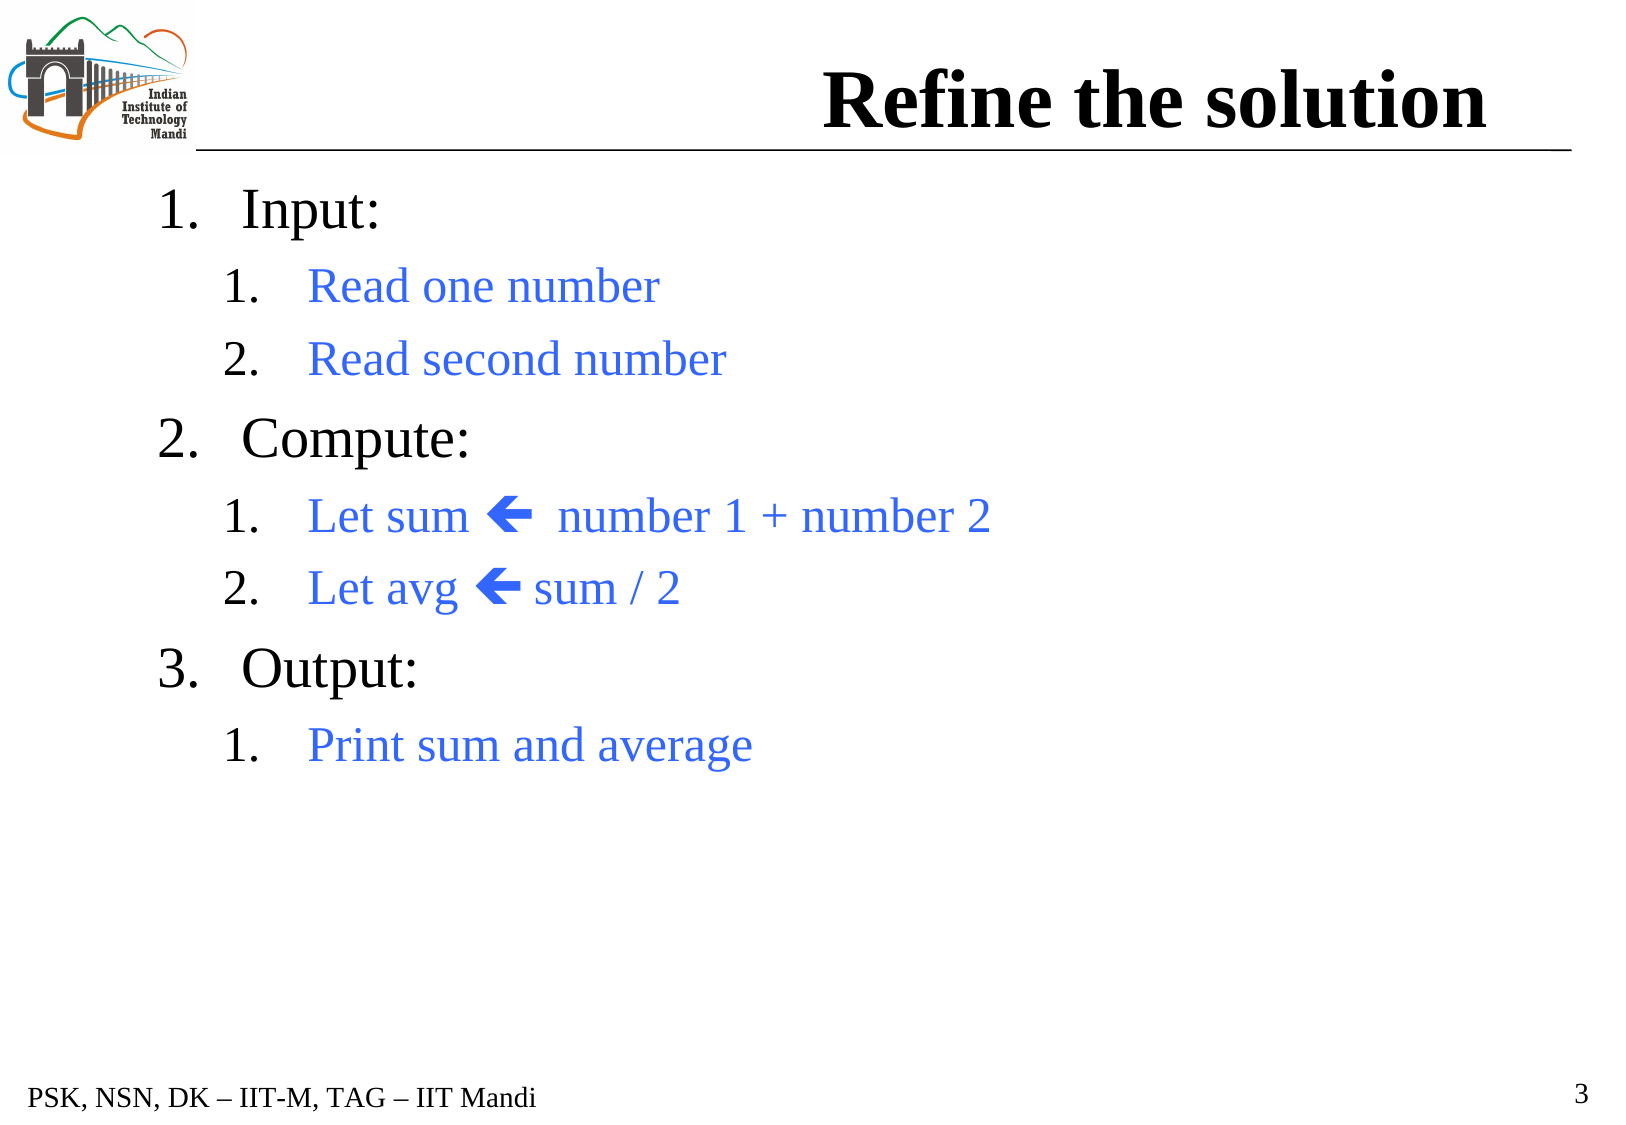

# Refine the solution
Input:
Read one number
Read second number
Compute:
Let sum number 1 + number 2
Let avg  sum / 2
Output:
Print sum and average